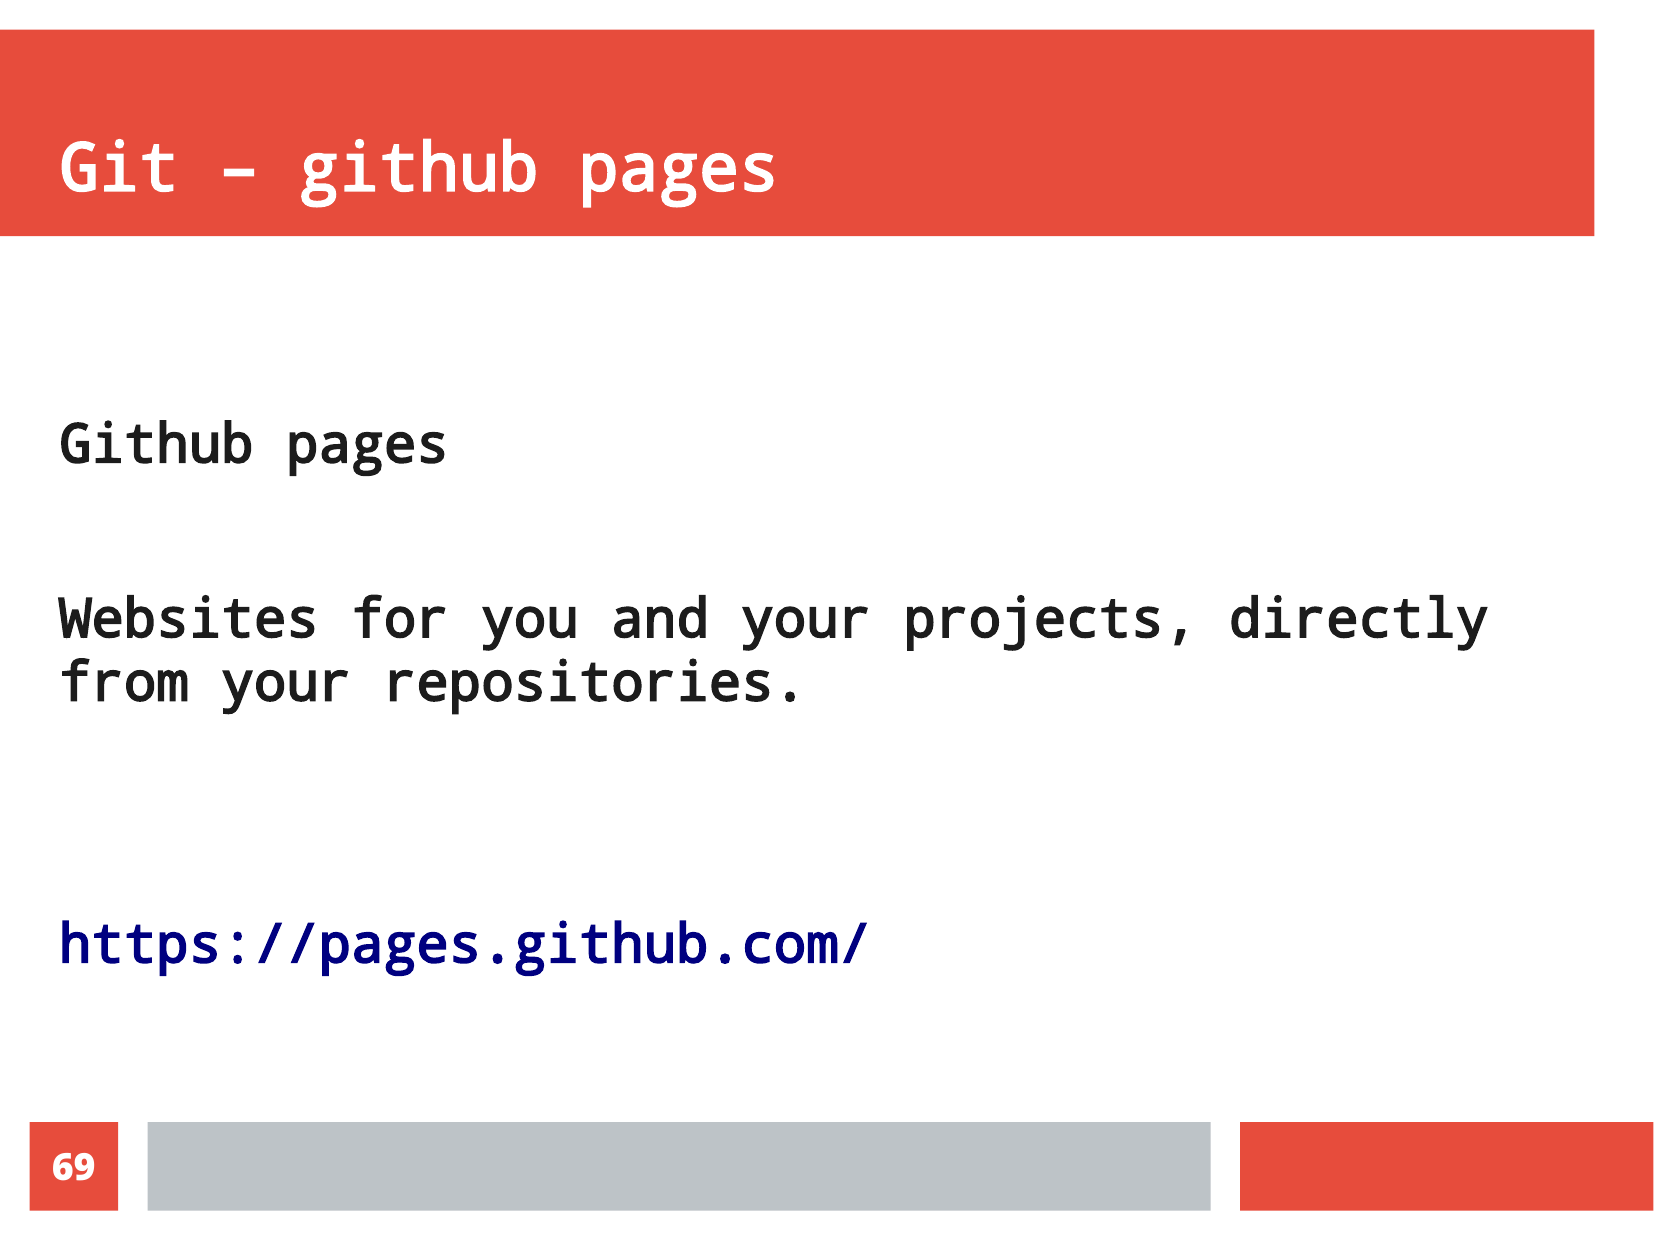

# Git – github pages
Github pages
Websites for you and your projects, directly from your repositories.
https://pages.github.com/
69